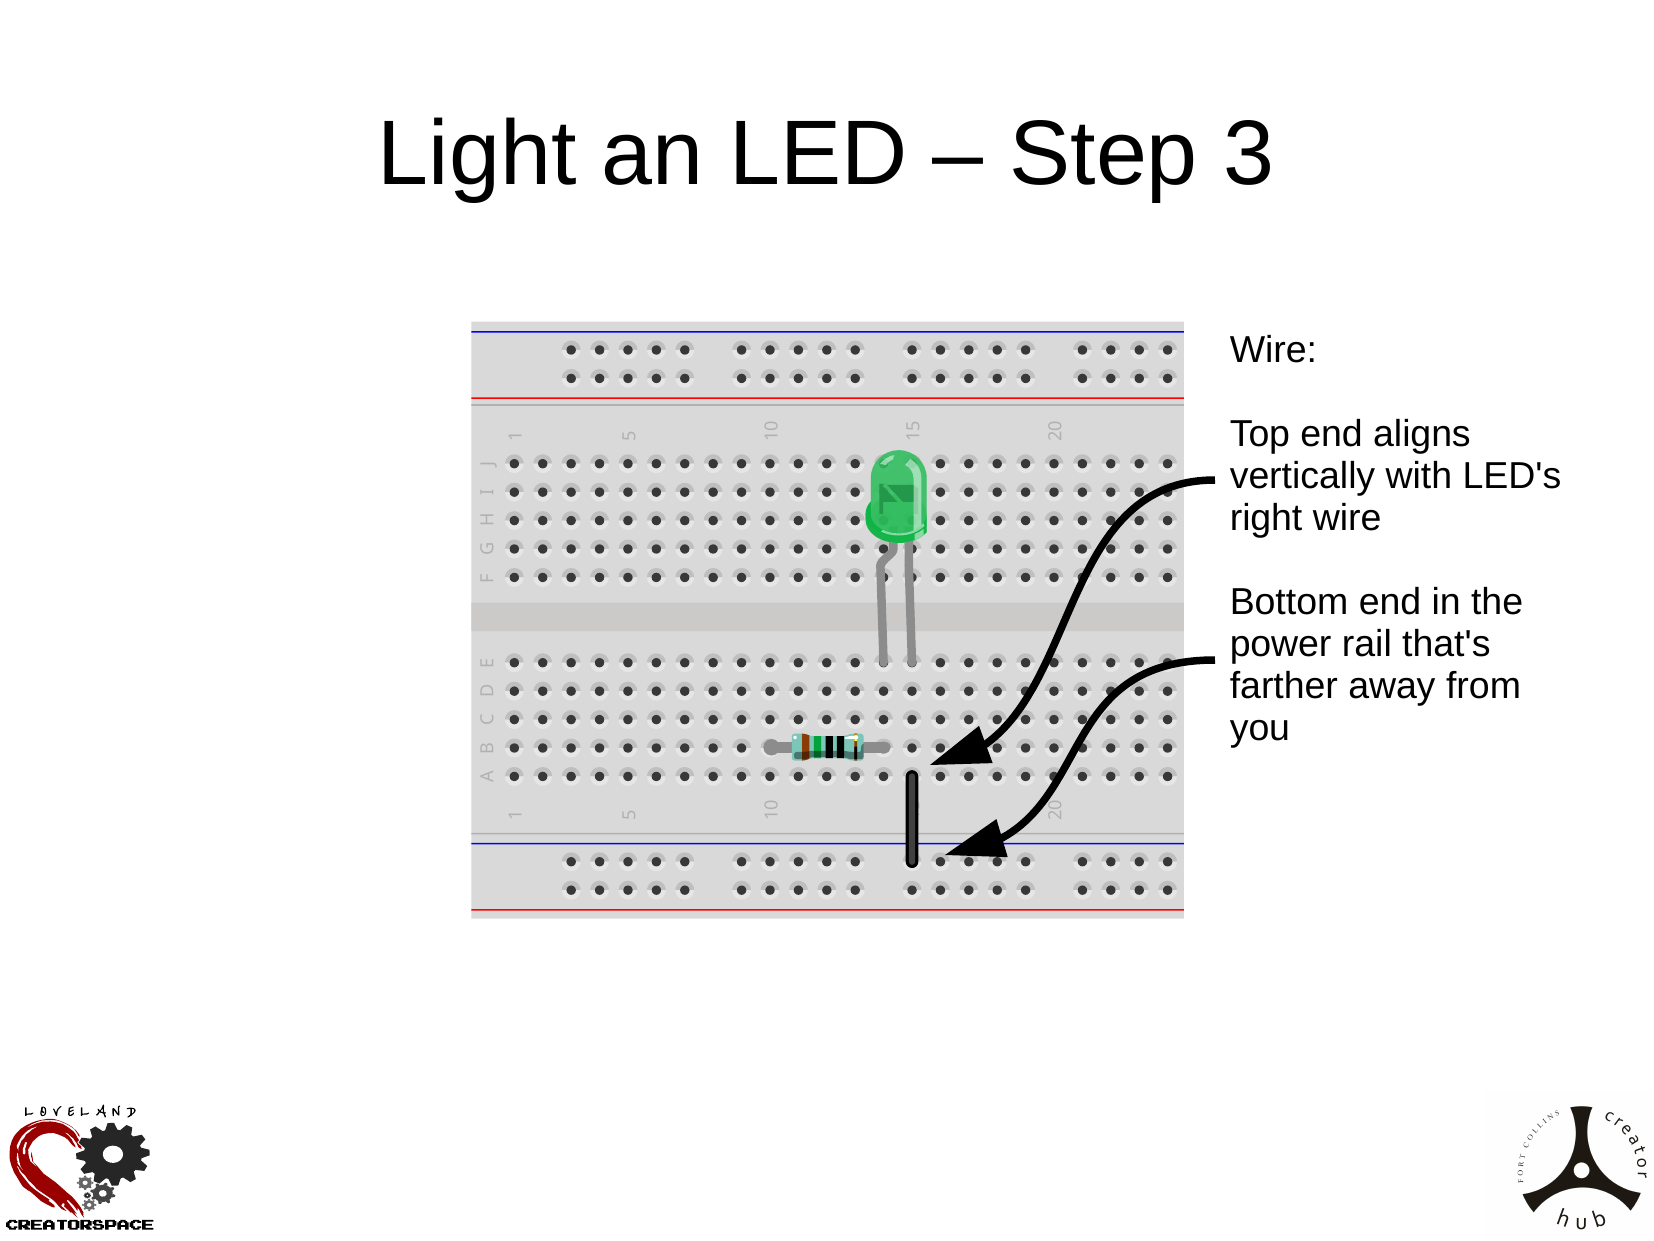

# Light an LED – Step 3
Wire:
Top end aligns vertically with LED's right wire
Bottom end in the power rail that's farther away from you